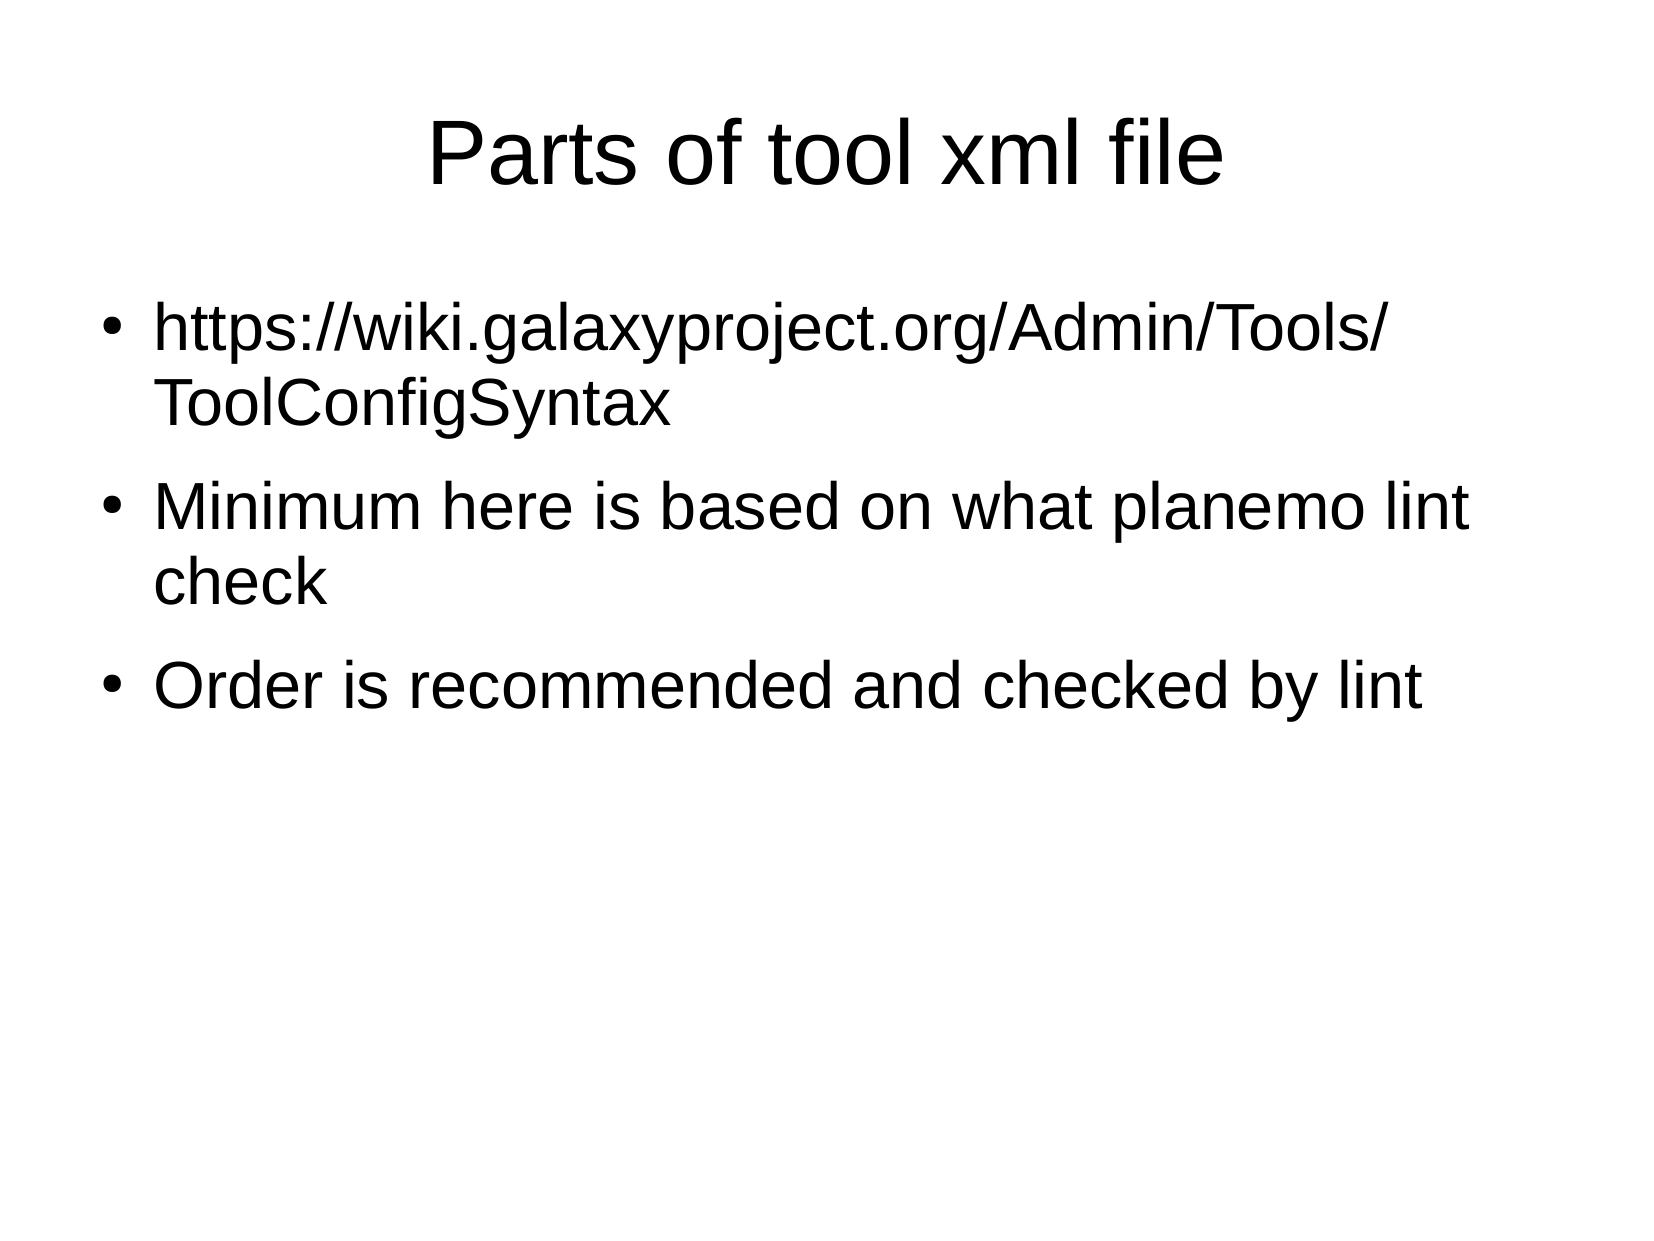

# Parts of tool xml file
https://wiki.galaxyproject.org/Admin/Tools/ToolConfigSyntax
Minimum here is based on what planemo lint check
Order is recommended and checked by lint